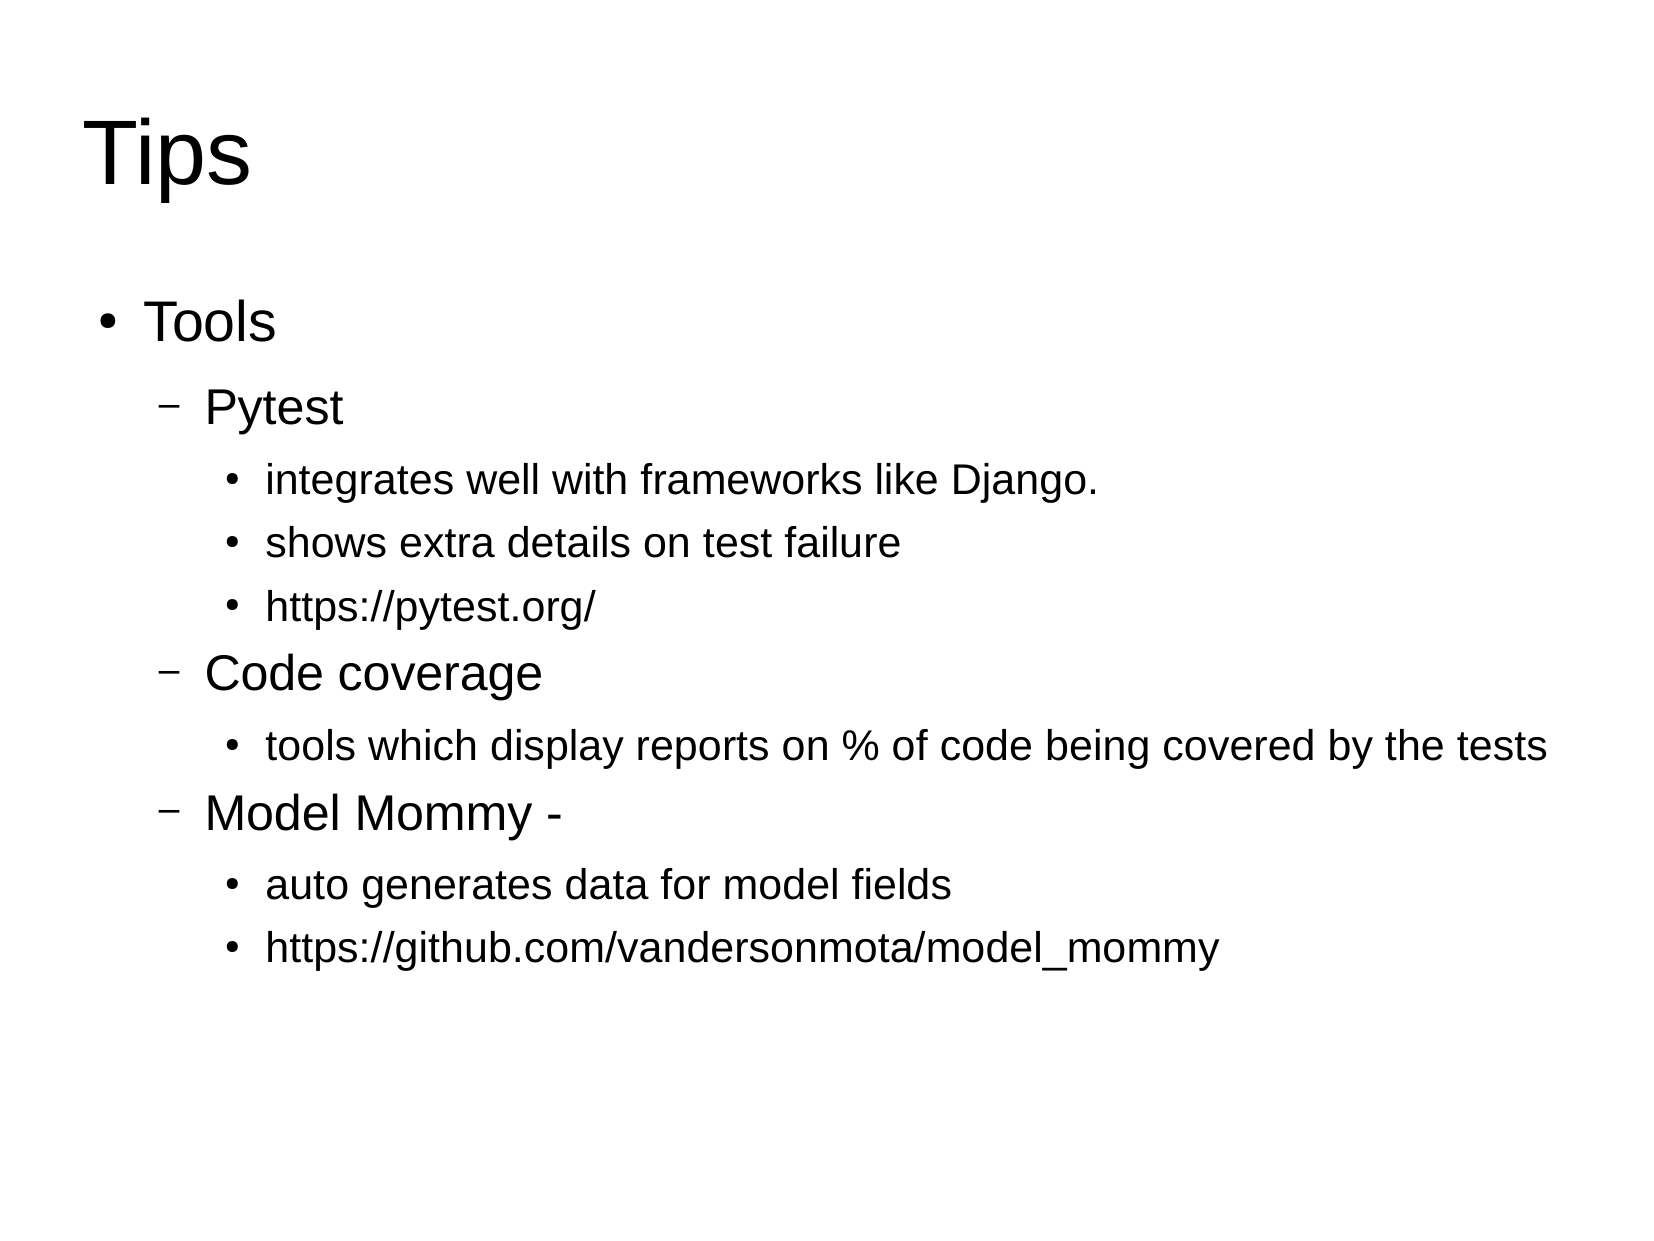

# Tips
Tools
Pytest
integrates well with frameworks like Django.
shows extra details on test failure
https://pytest.org/
Code coverage
tools which display reports on % of code being covered by the tests
Model Mommy -
auto generates data for model fields
https://github.com/vandersonmota/model_mommy